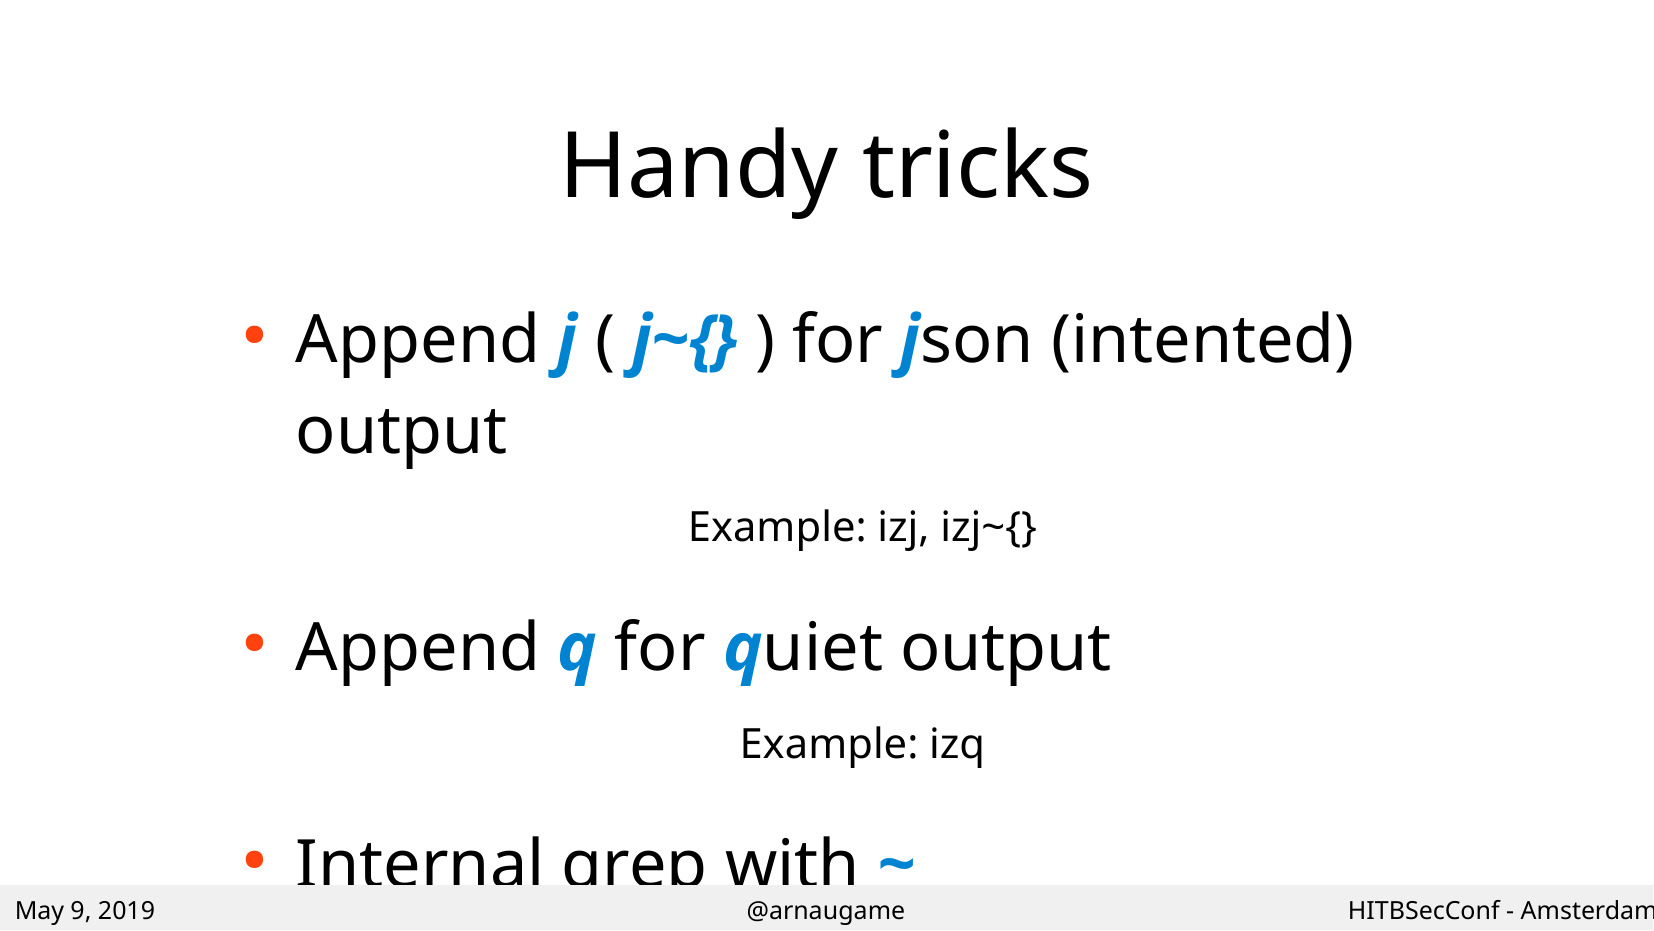

# Handy tricks
Append j ( j~{} ) for json (intented) output
Example: izj, izj~{}
Append q for quiet output
Example: izq
Internal grep with ~
Example: iz~string
May 9, 2019
@arnaugamez
HITBSecConf - Amsterdam